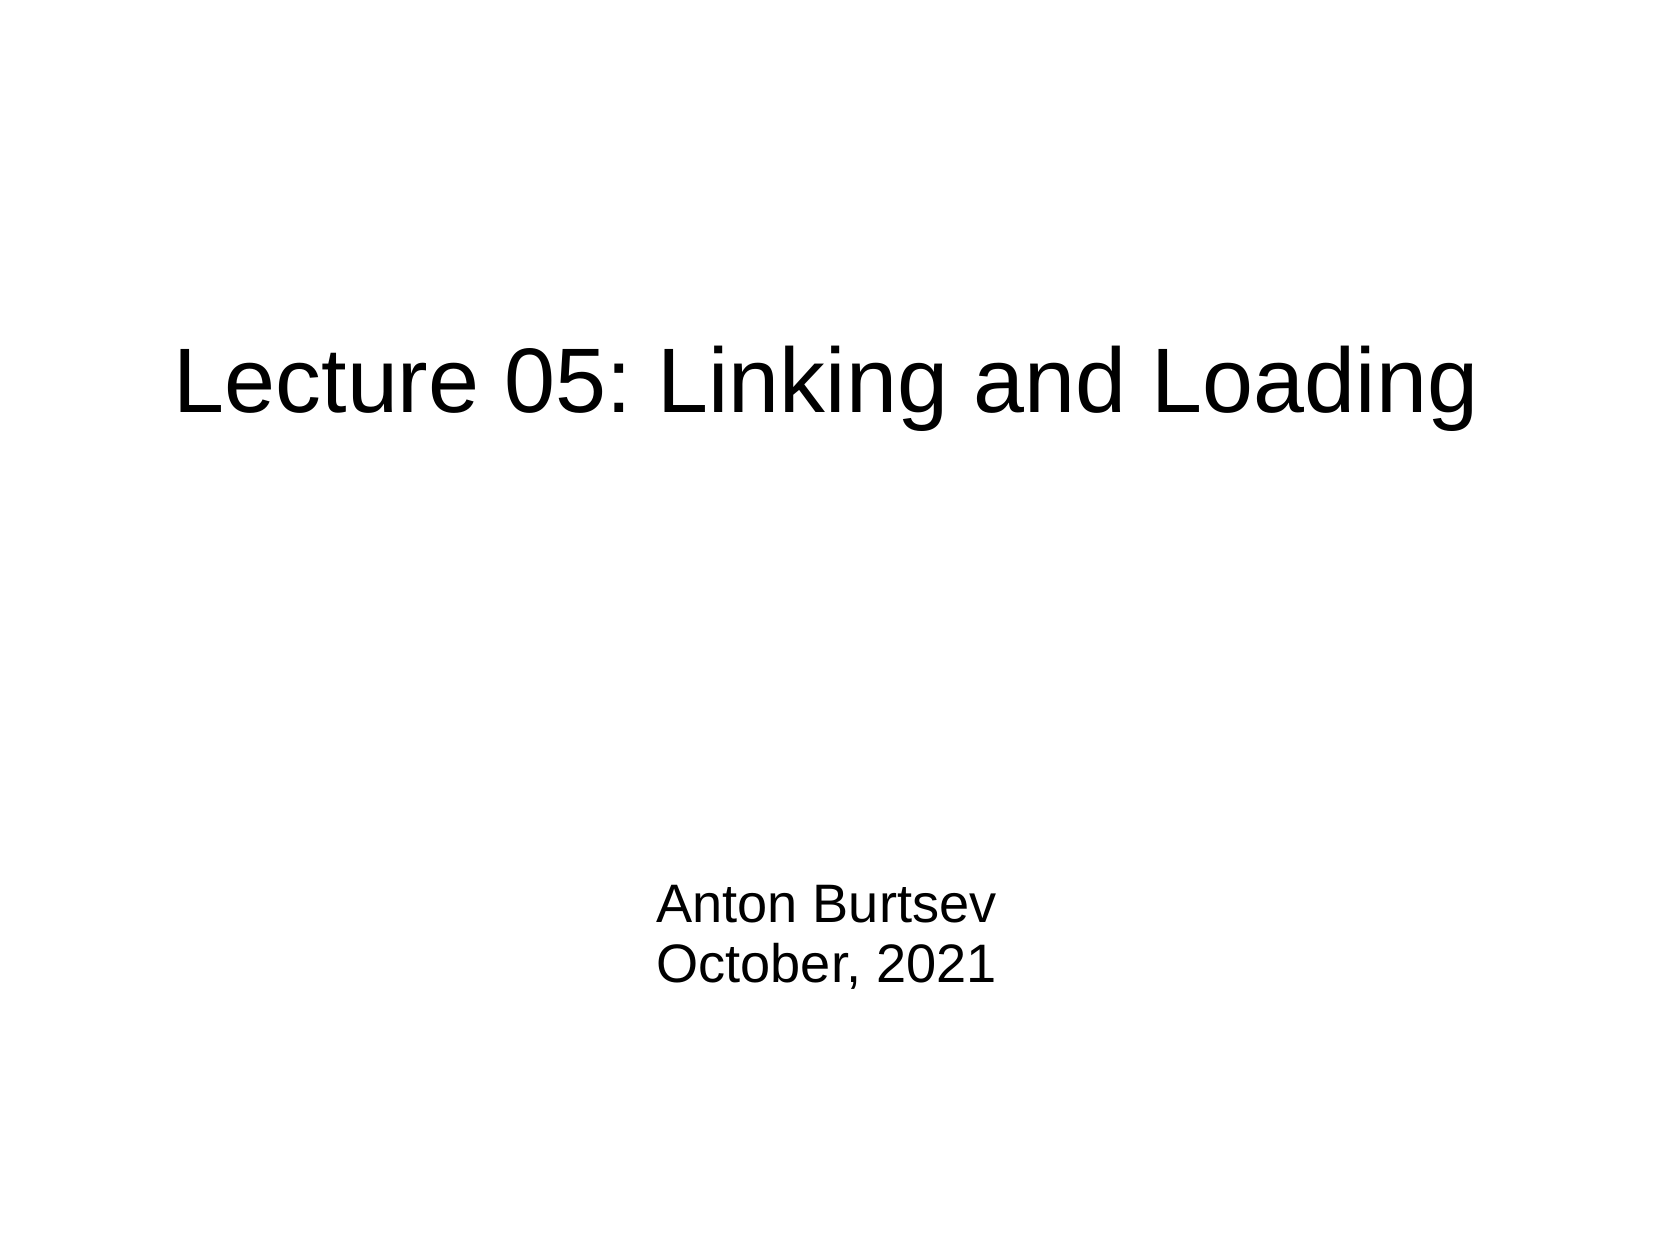

# Lecture 05: Linking and Loading
Anton Burtsev
October, 2021